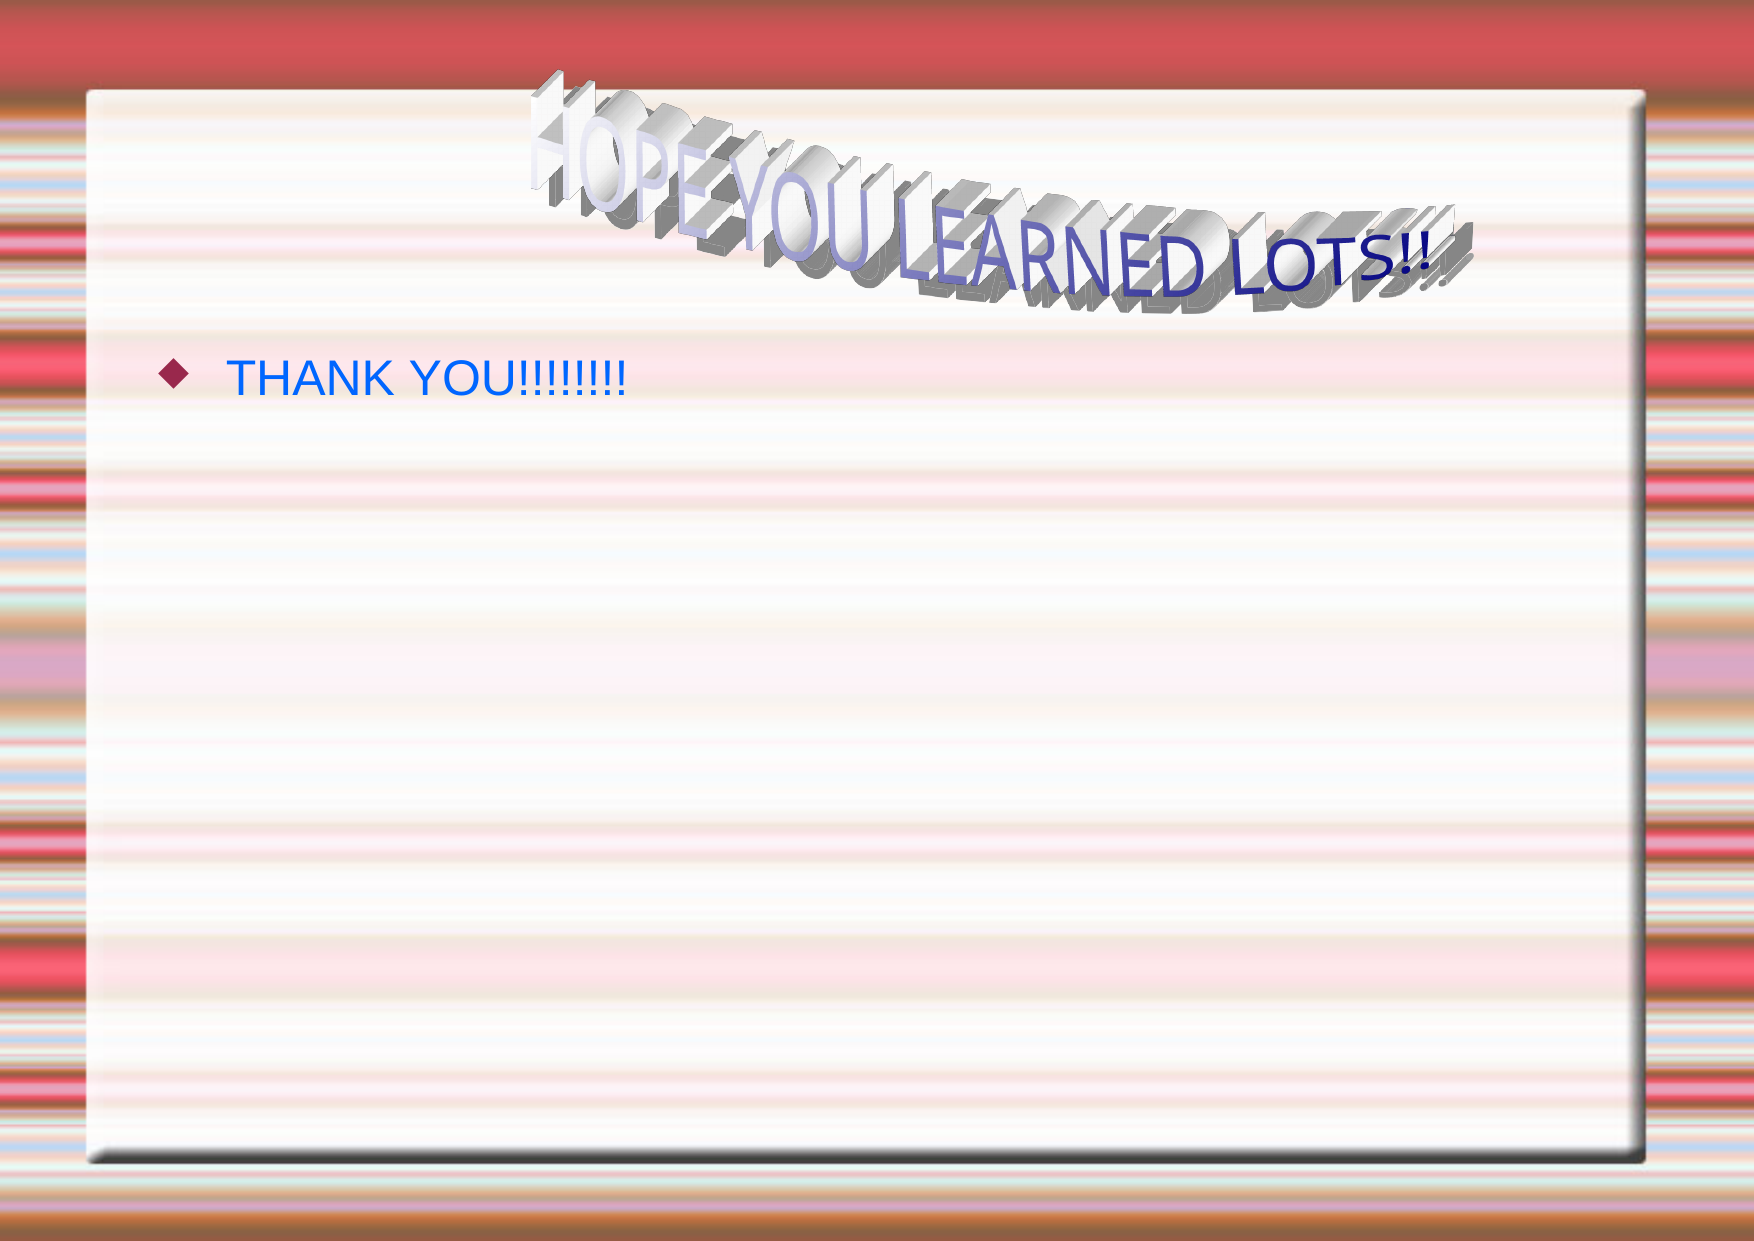

HOPE YOU LEARNED LOTS!!
#
THANK YOU!!!!!!!!